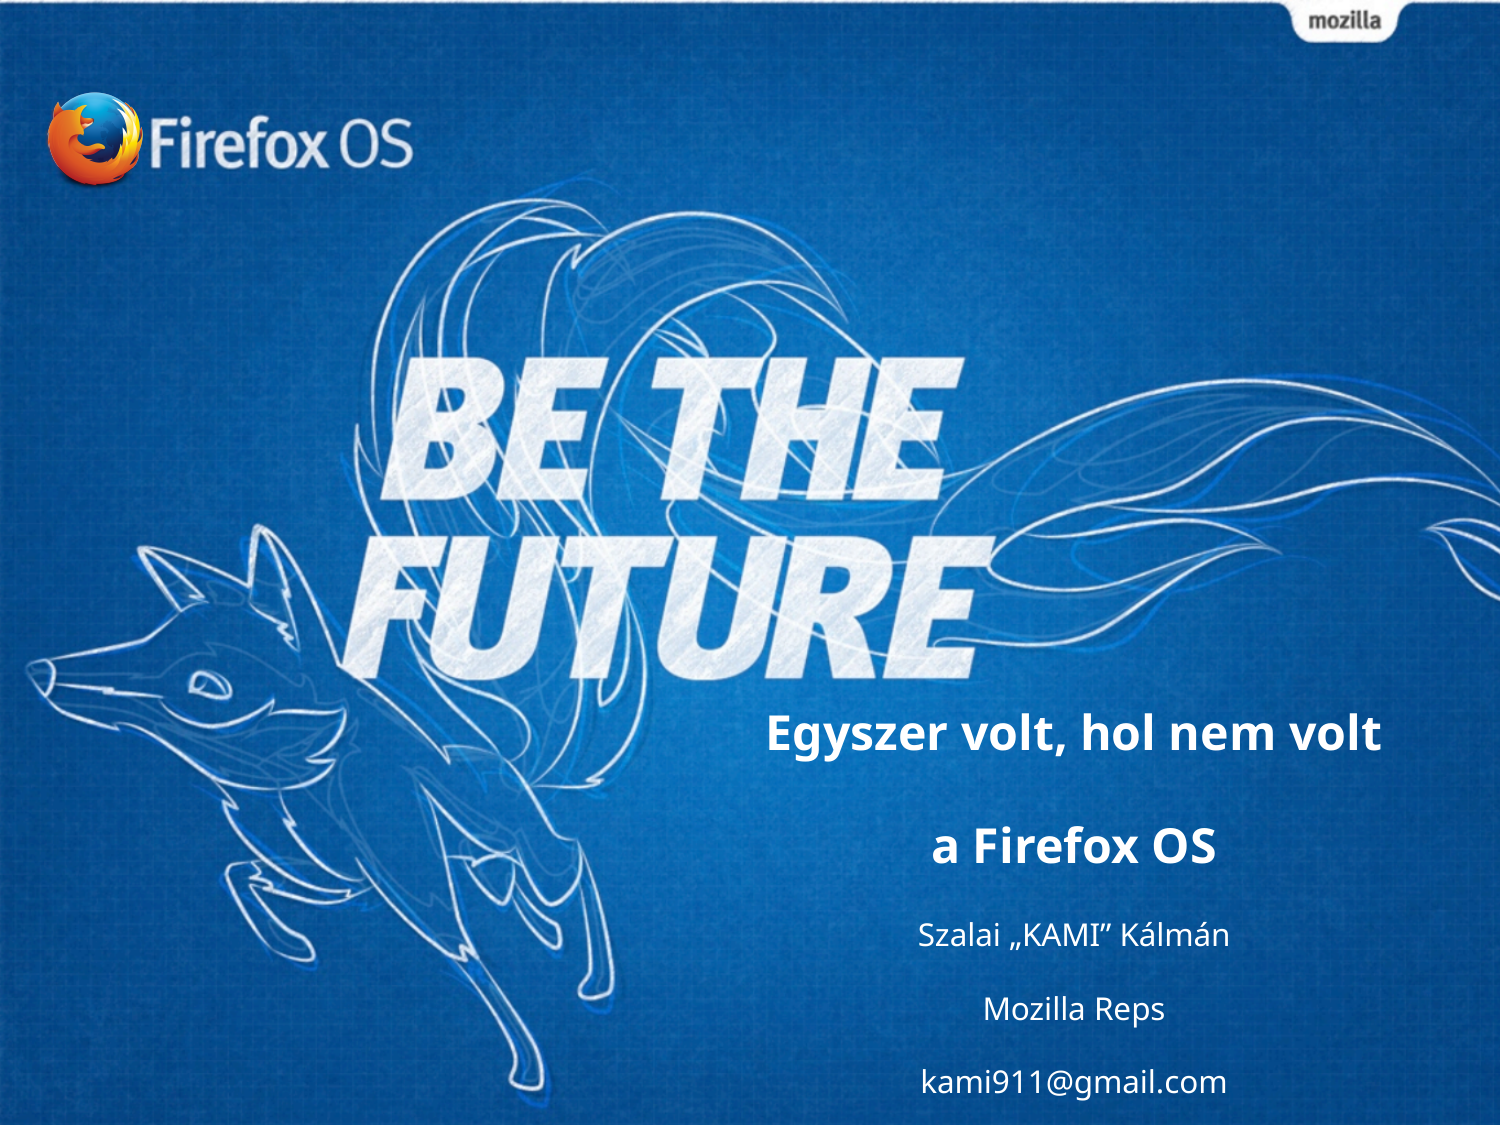

# Egyszer volt, hol nem volt a Firefox OS Szalai „KAMI” Kálmán Mozilla Reps kami911@gmail.com